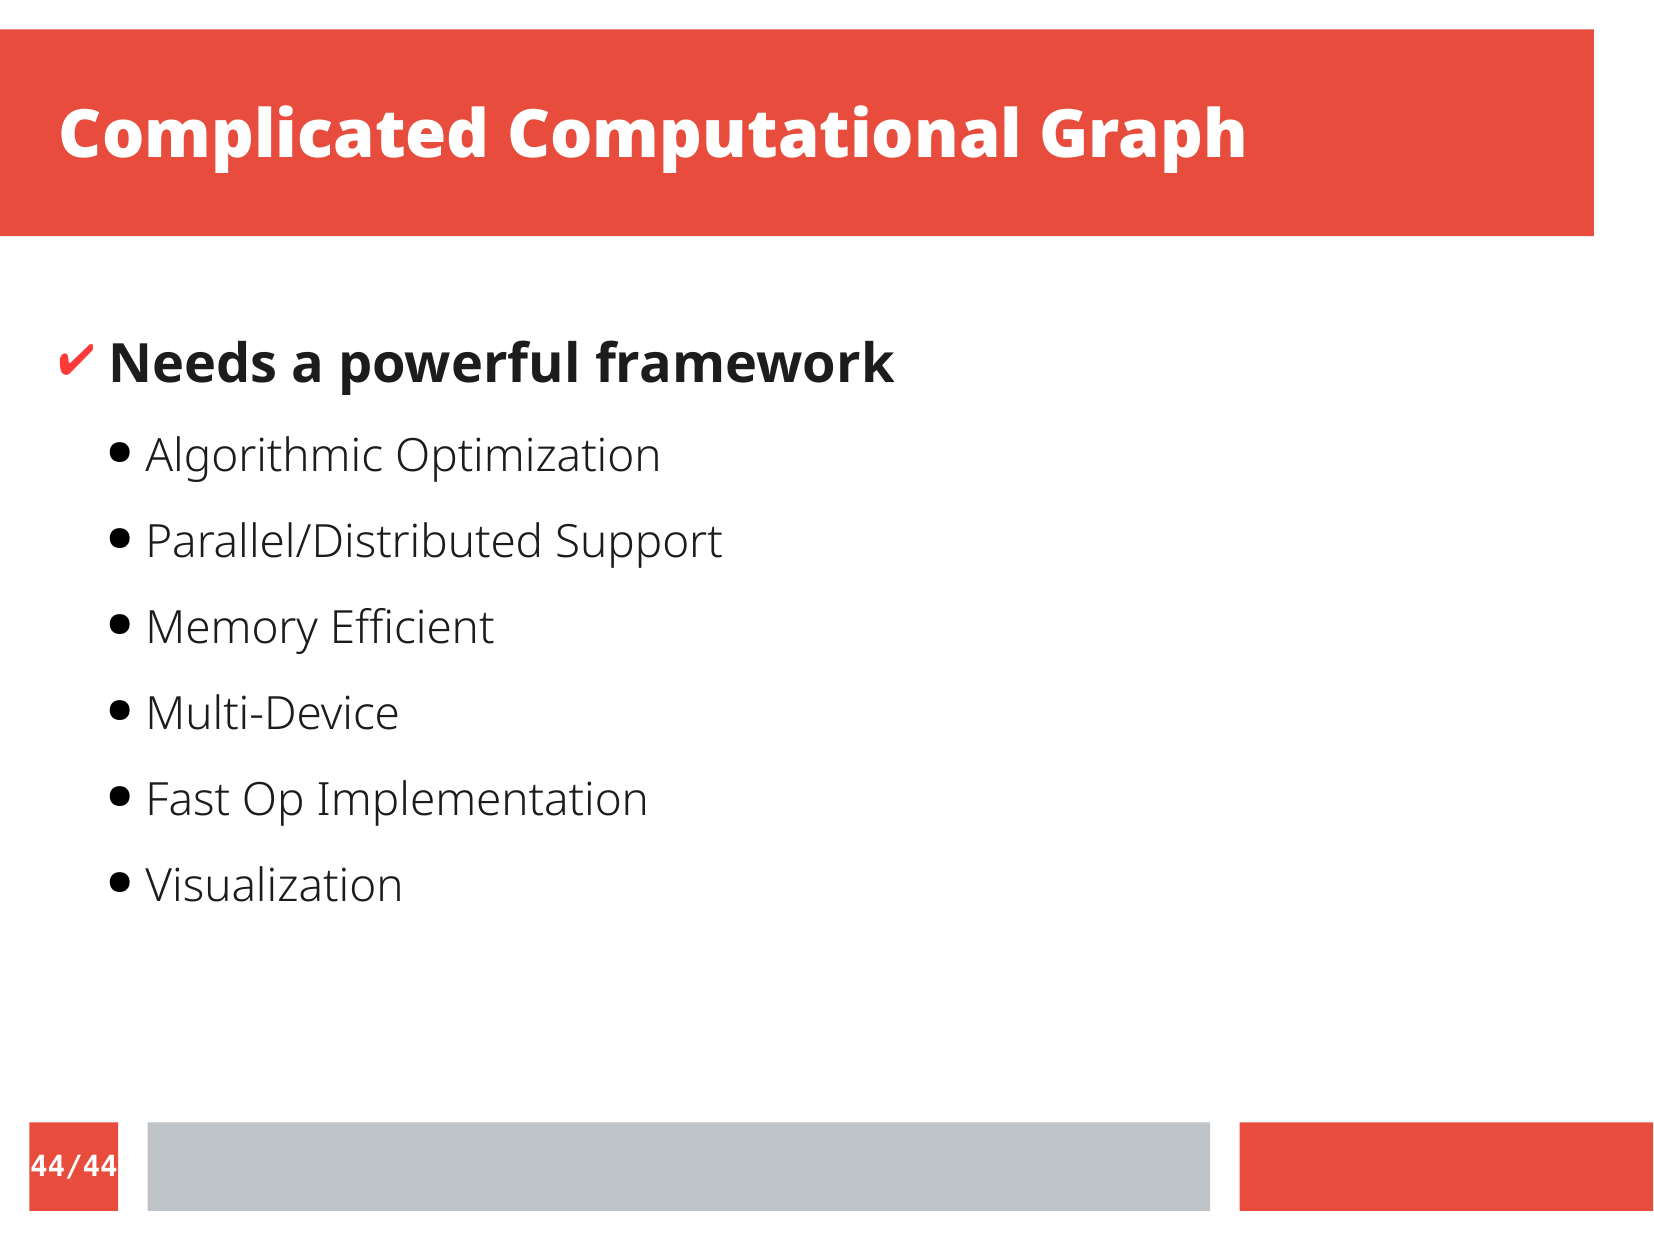

# Complicated Computational Graph
 Needs a powerful framework
 Algorithmic Optimization
 Parallel/Distributed Support
 Memory Efficient
 Multi-Device
 Fast Op Implementation
 Visualization
44